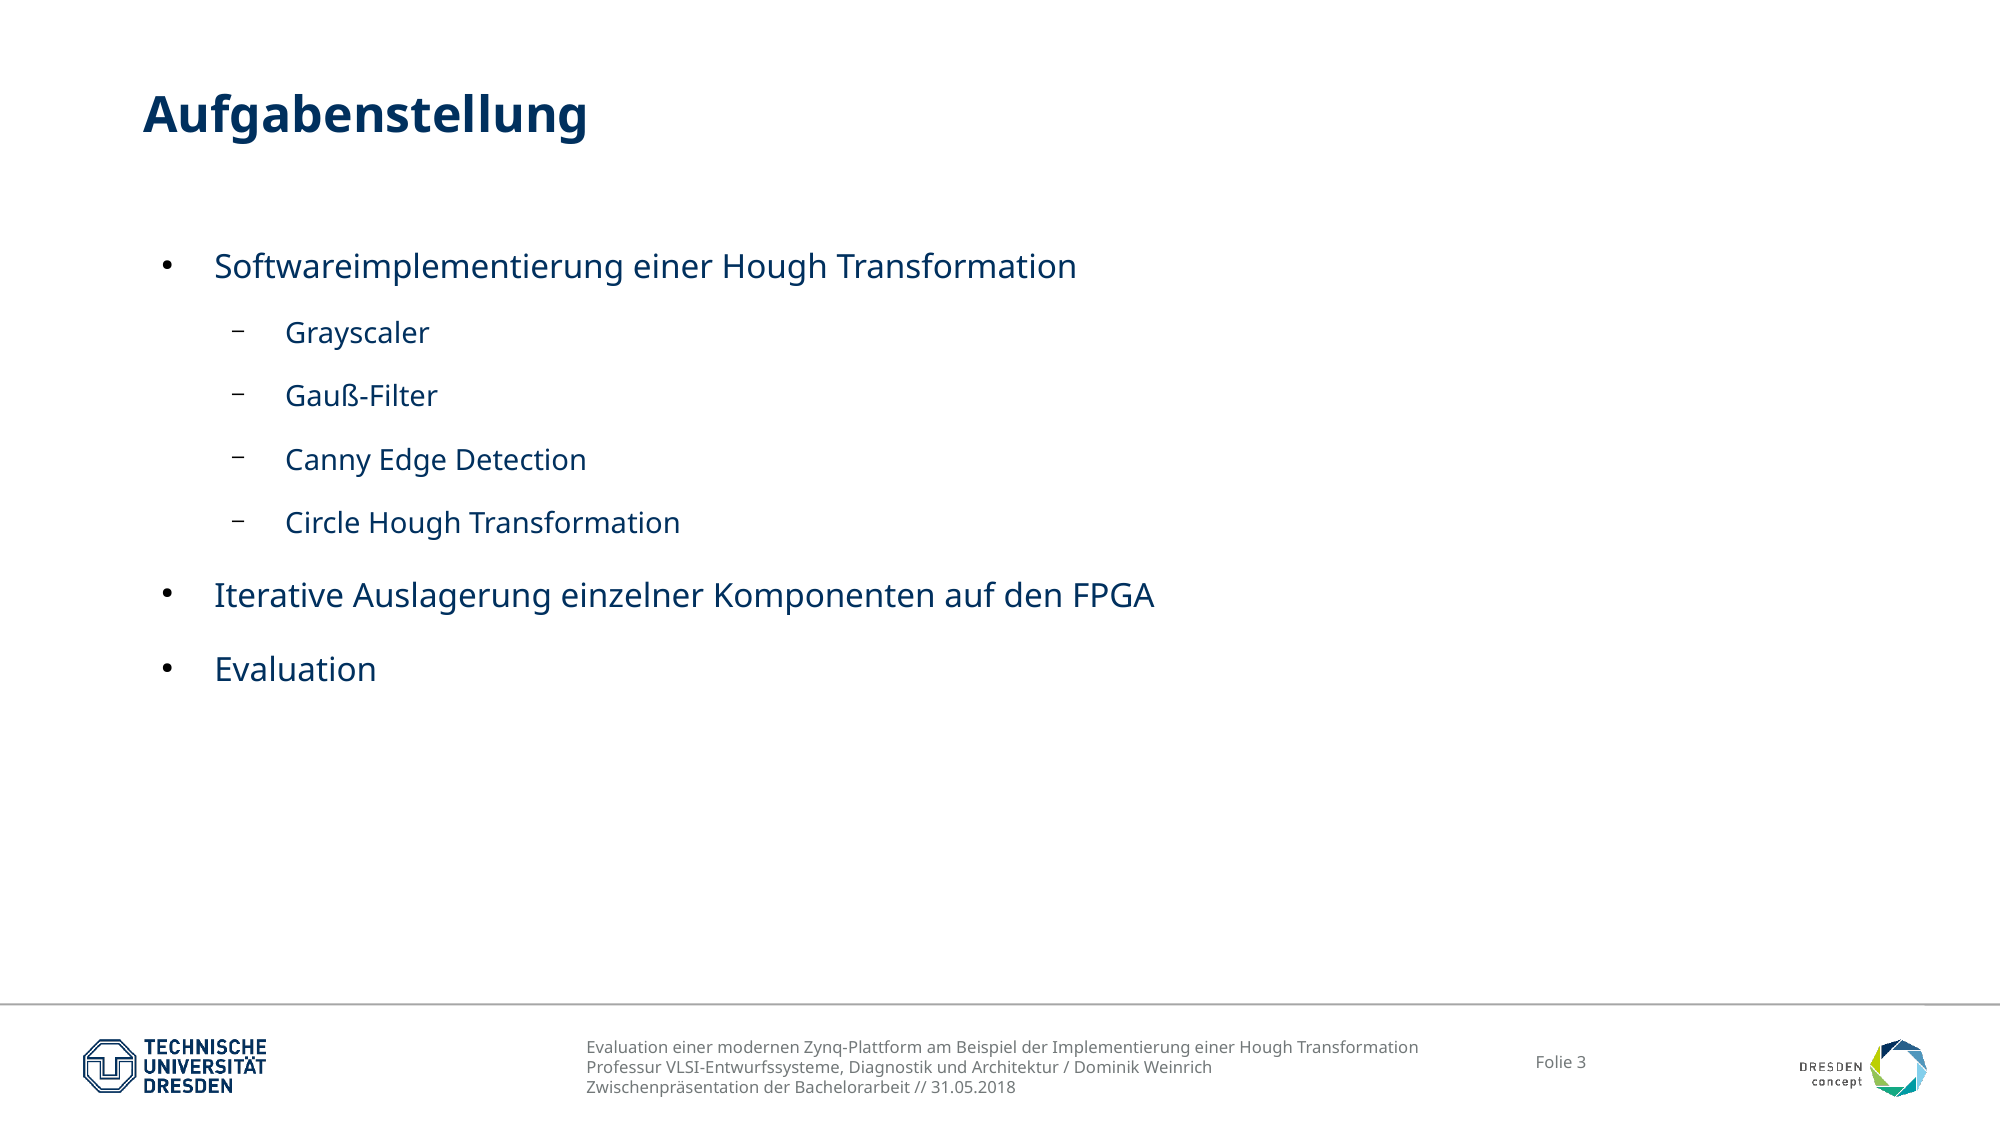

# Aufgabenstellung
Softwareimplementierung einer Hough Transformation
Grayscaler
Gauß-Filter
Canny Edge Detection
Circle Hough Transformation
Iterative Auslagerung einzelner Komponenten auf den FPGA
Evaluation